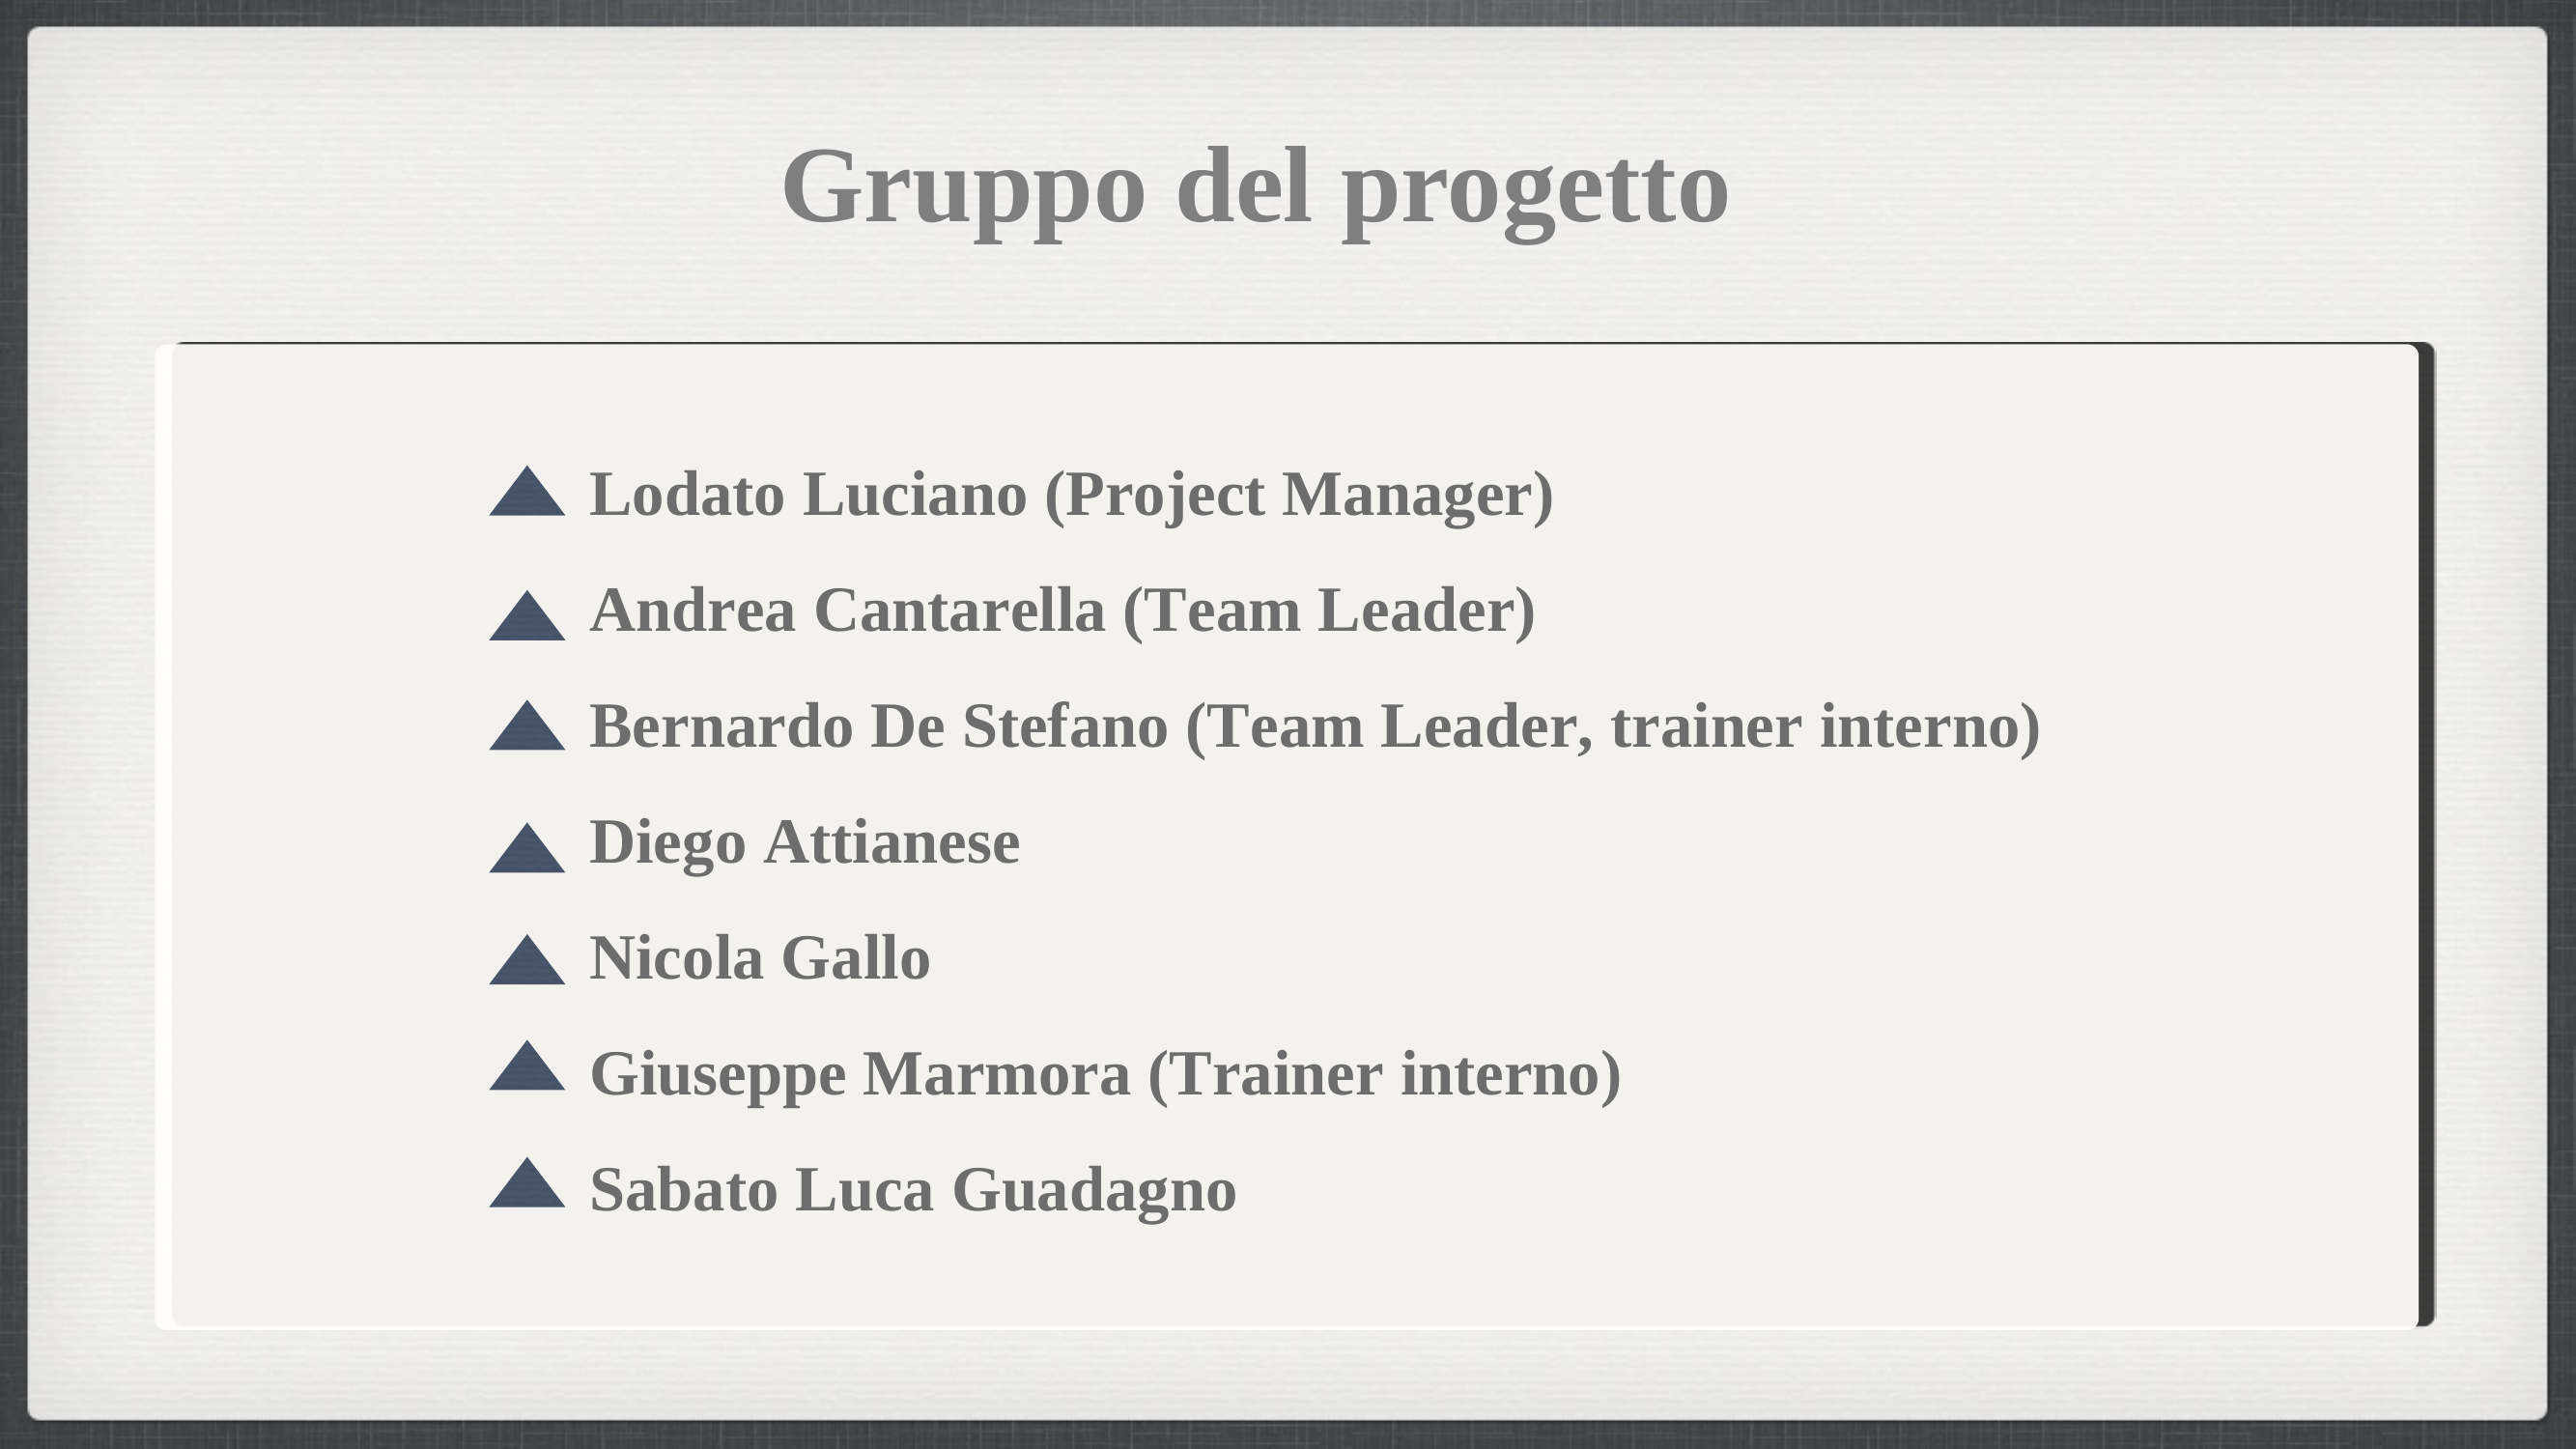

# Gruppo del progetto
Lodato Luciano (Project Manager)
Andrea Cantarella (Team Leader)
Bernardo De Stefano (Team Leader, trainer interno)
Diego Attianese
Nicola Gallo
Giuseppe Marmora (Trainer interno)
Sabato Luca Guadagno